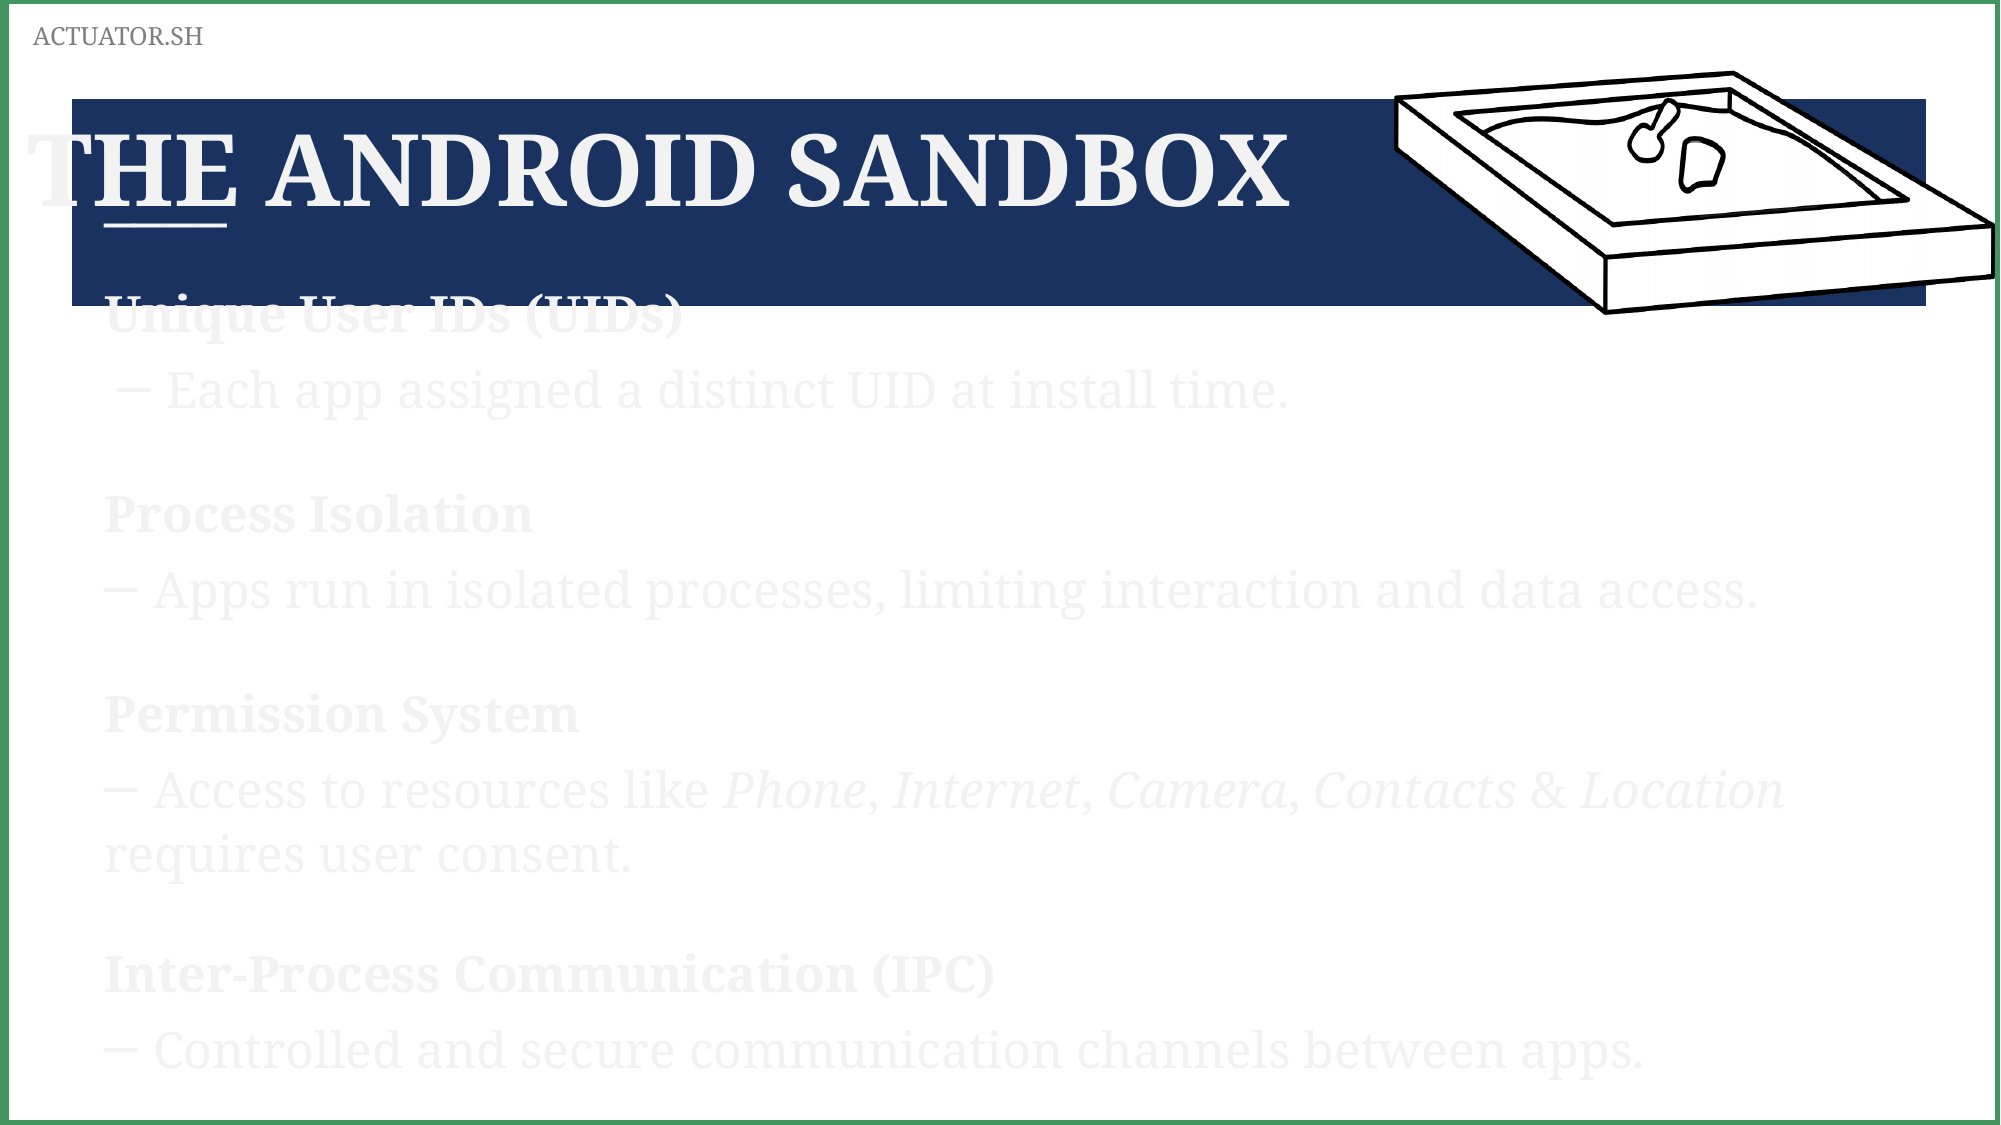

Actuator.sh
# The Android Sandbox
____
Unique User IDs (UIDs)
 – Each app assigned a distinct UID at install time.
Process Isolation
– Apps run in isolated processes, limiting interaction and data access.
Permission System
– Access to resources like Phone, Internet, Camera, Contacts & Location requires user consent.
Inter-Process Communication (IPC)
– Controlled and secure communication channels between apps.